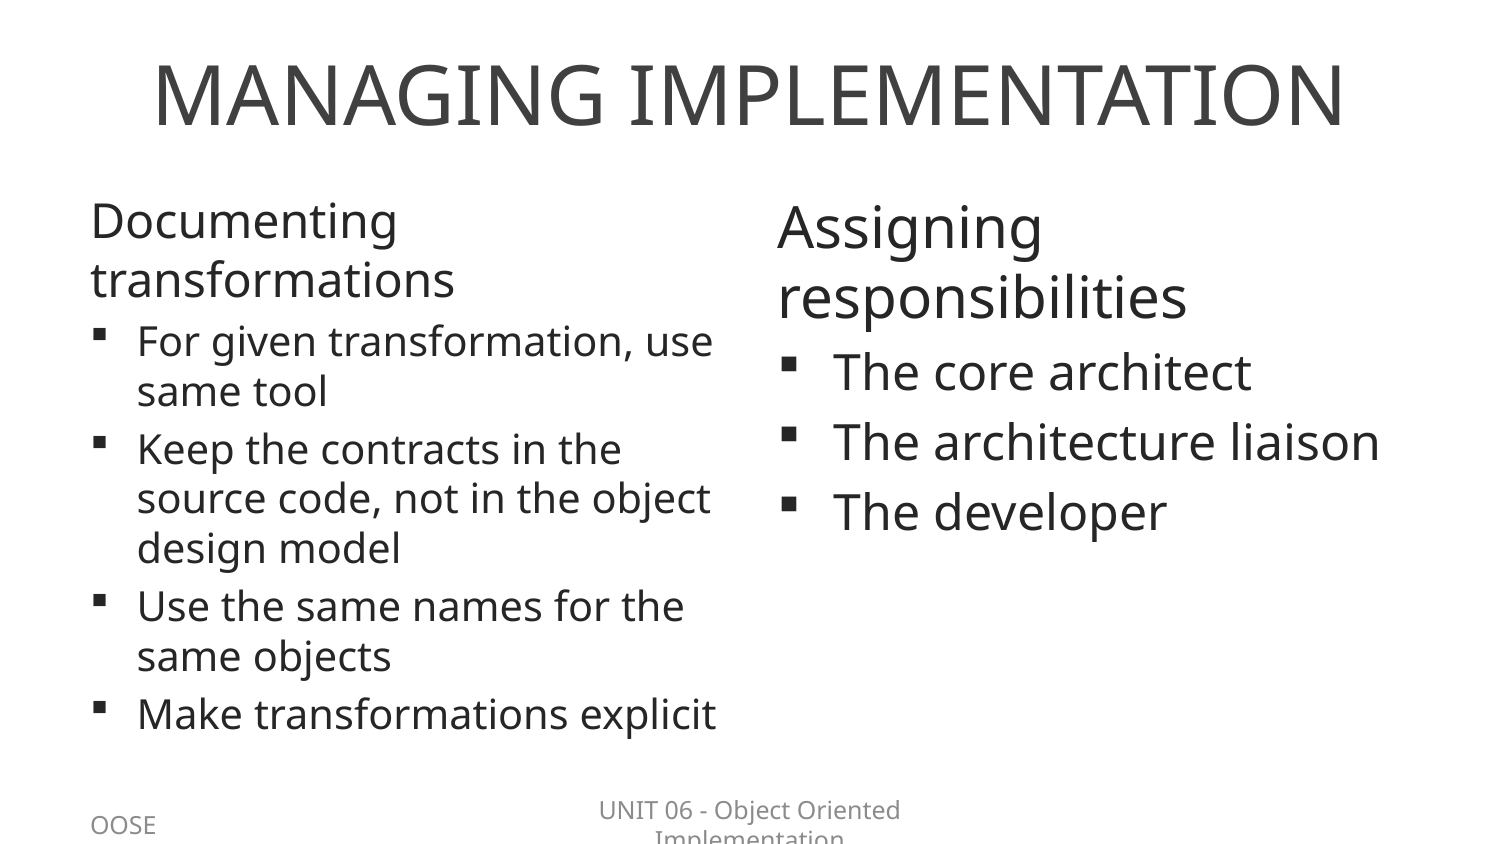

# Managing implementation
Documenting transformations
For given transformation, use same tool
Keep the contracts in the source code, not in the object design model
Use the same names for the same objects
Make transformations explicit
Assigning responsibilities
The core architect
The architecture liaison
The developer
OOSE
UNIT 06 - Object Oriented Implementation